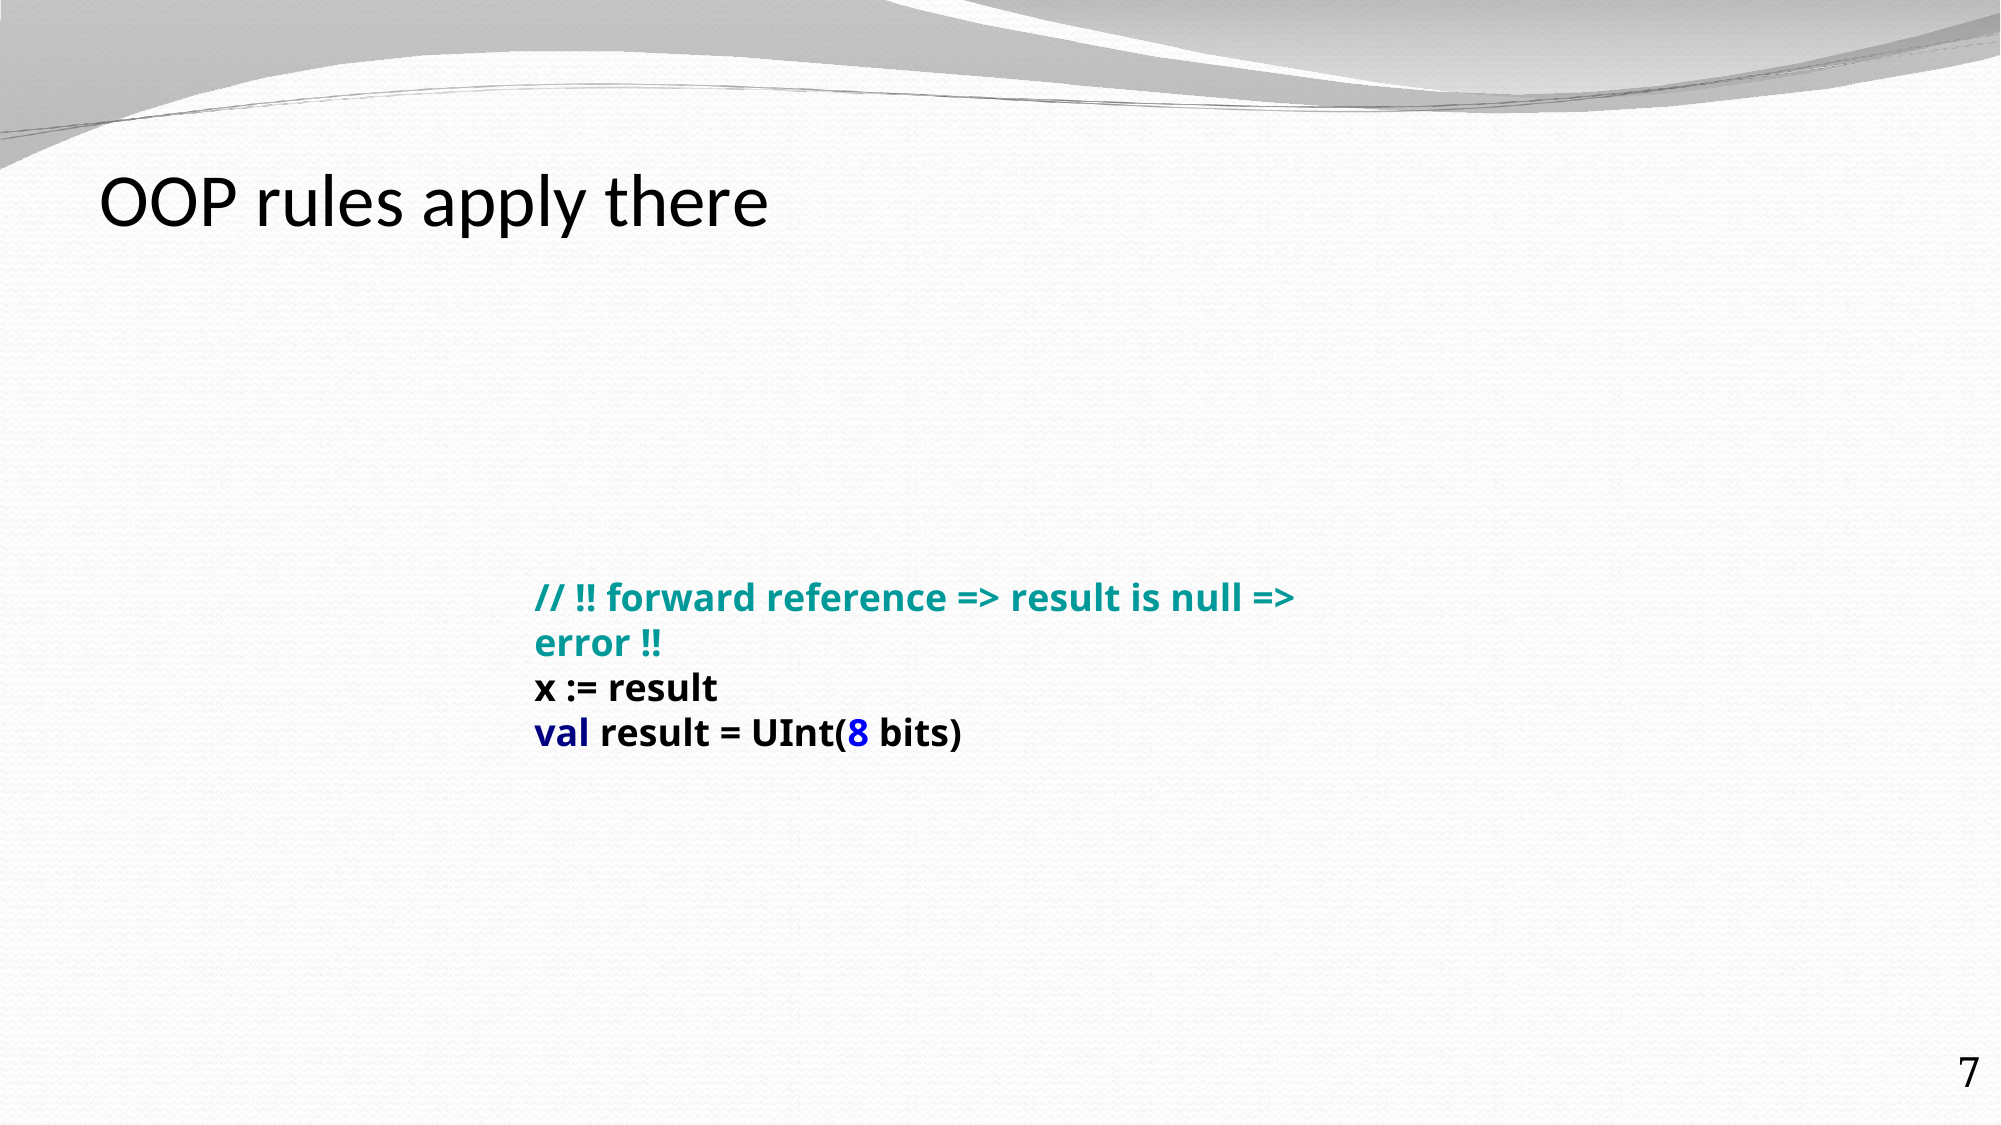

# OOP rules apply there
// !! forward reference => result is null => error !!
x := result
val result = UInt(8 bits)